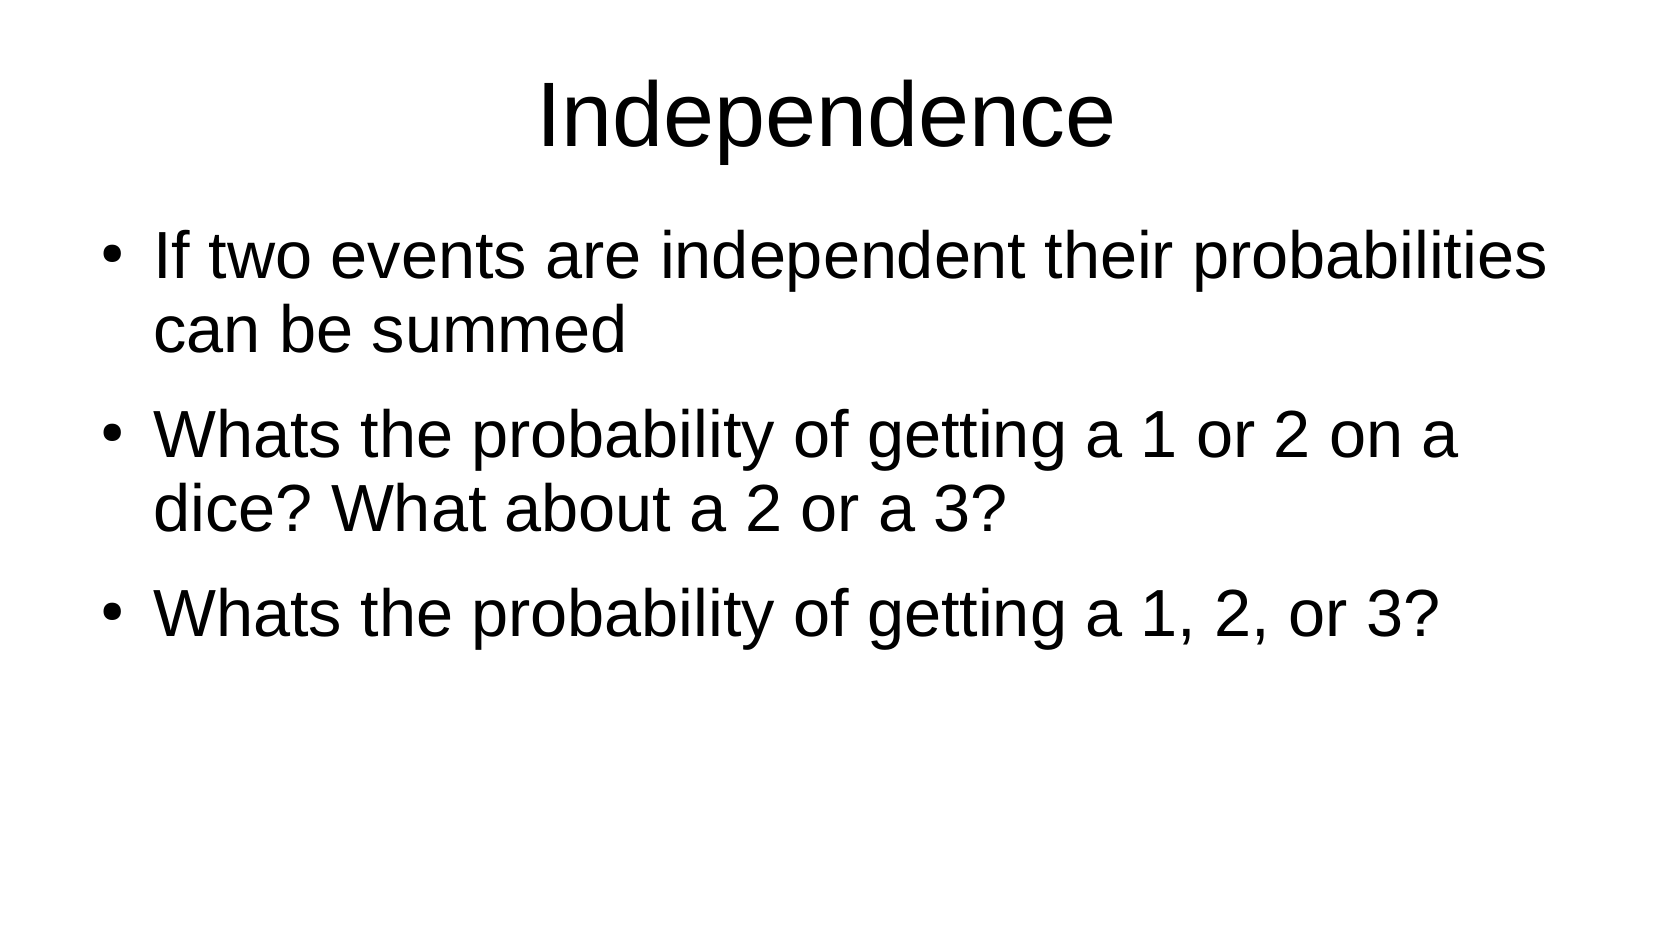

# Independence
If two events are independent their probabilities can be summed
Whats the probability of getting a 1 or 2 on a dice? What about a 2 or a 3?
Whats the probability of getting a 1, 2, or 3?